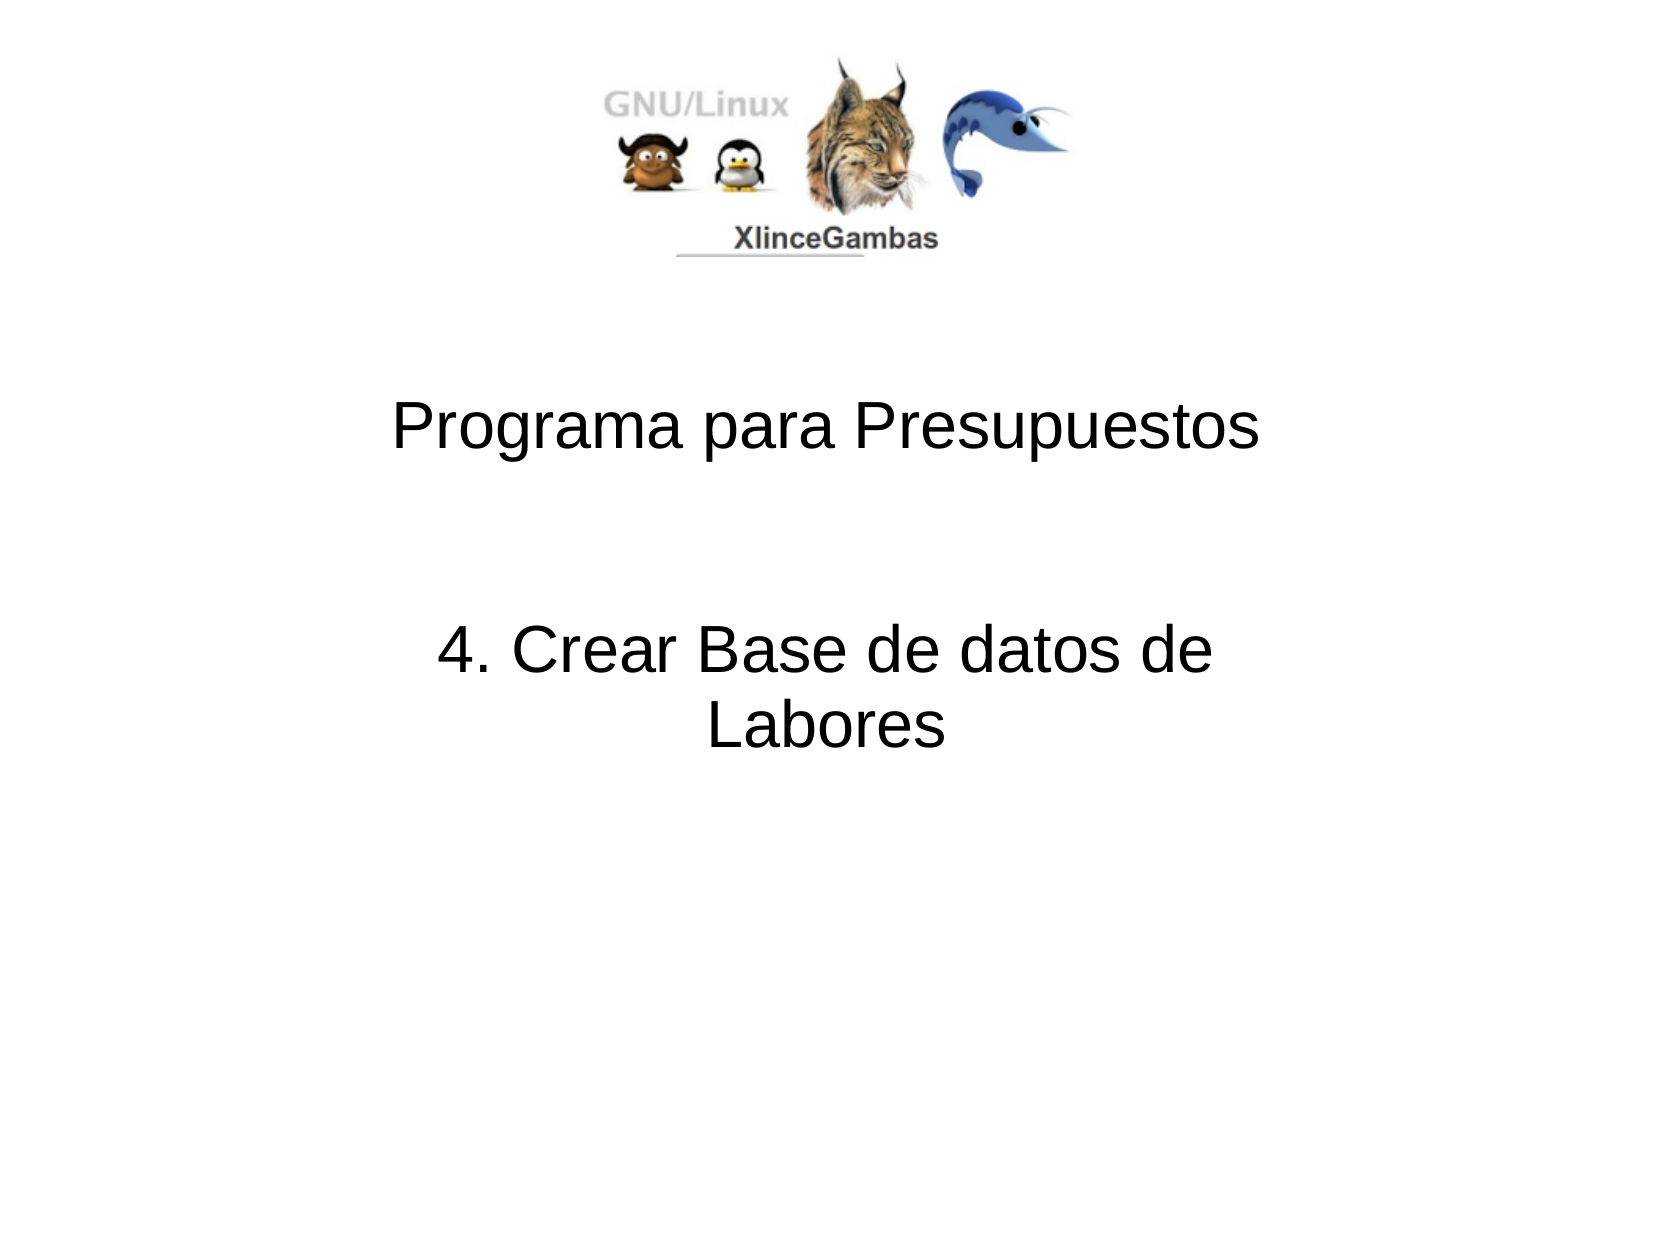

# Programa para Presupuestos
4. Crear Base de datos de
Labores